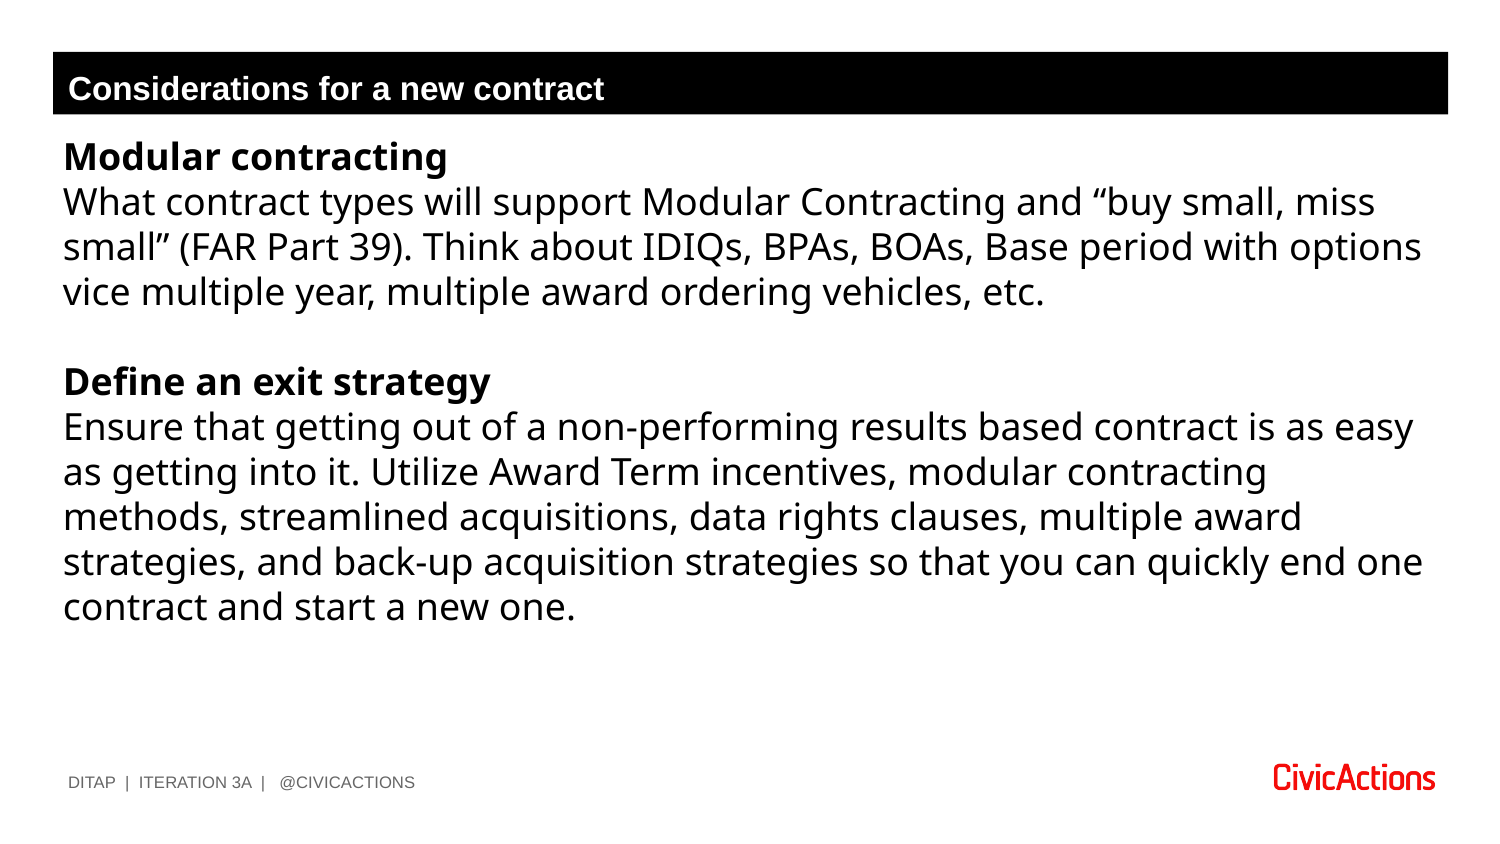

Considerations for a new contract
# Modular contracting
What contract types will support Modular Contracting and “buy small, miss small” (FAR Part 39). Think about IDIQs, BPAs, BOAs, Base period with options vice multiple year, multiple award ordering vehicles, etc.
Define an exit strategy
Ensure that getting out of a non-performing results based contract is as easy as getting into it. Utilize Award Term incentives, modular contracting methods, streamlined acquisitions, data rights clauses, multiple award strategies, and back-up acquisition strategies so that you can quickly end one contract and start a new one.